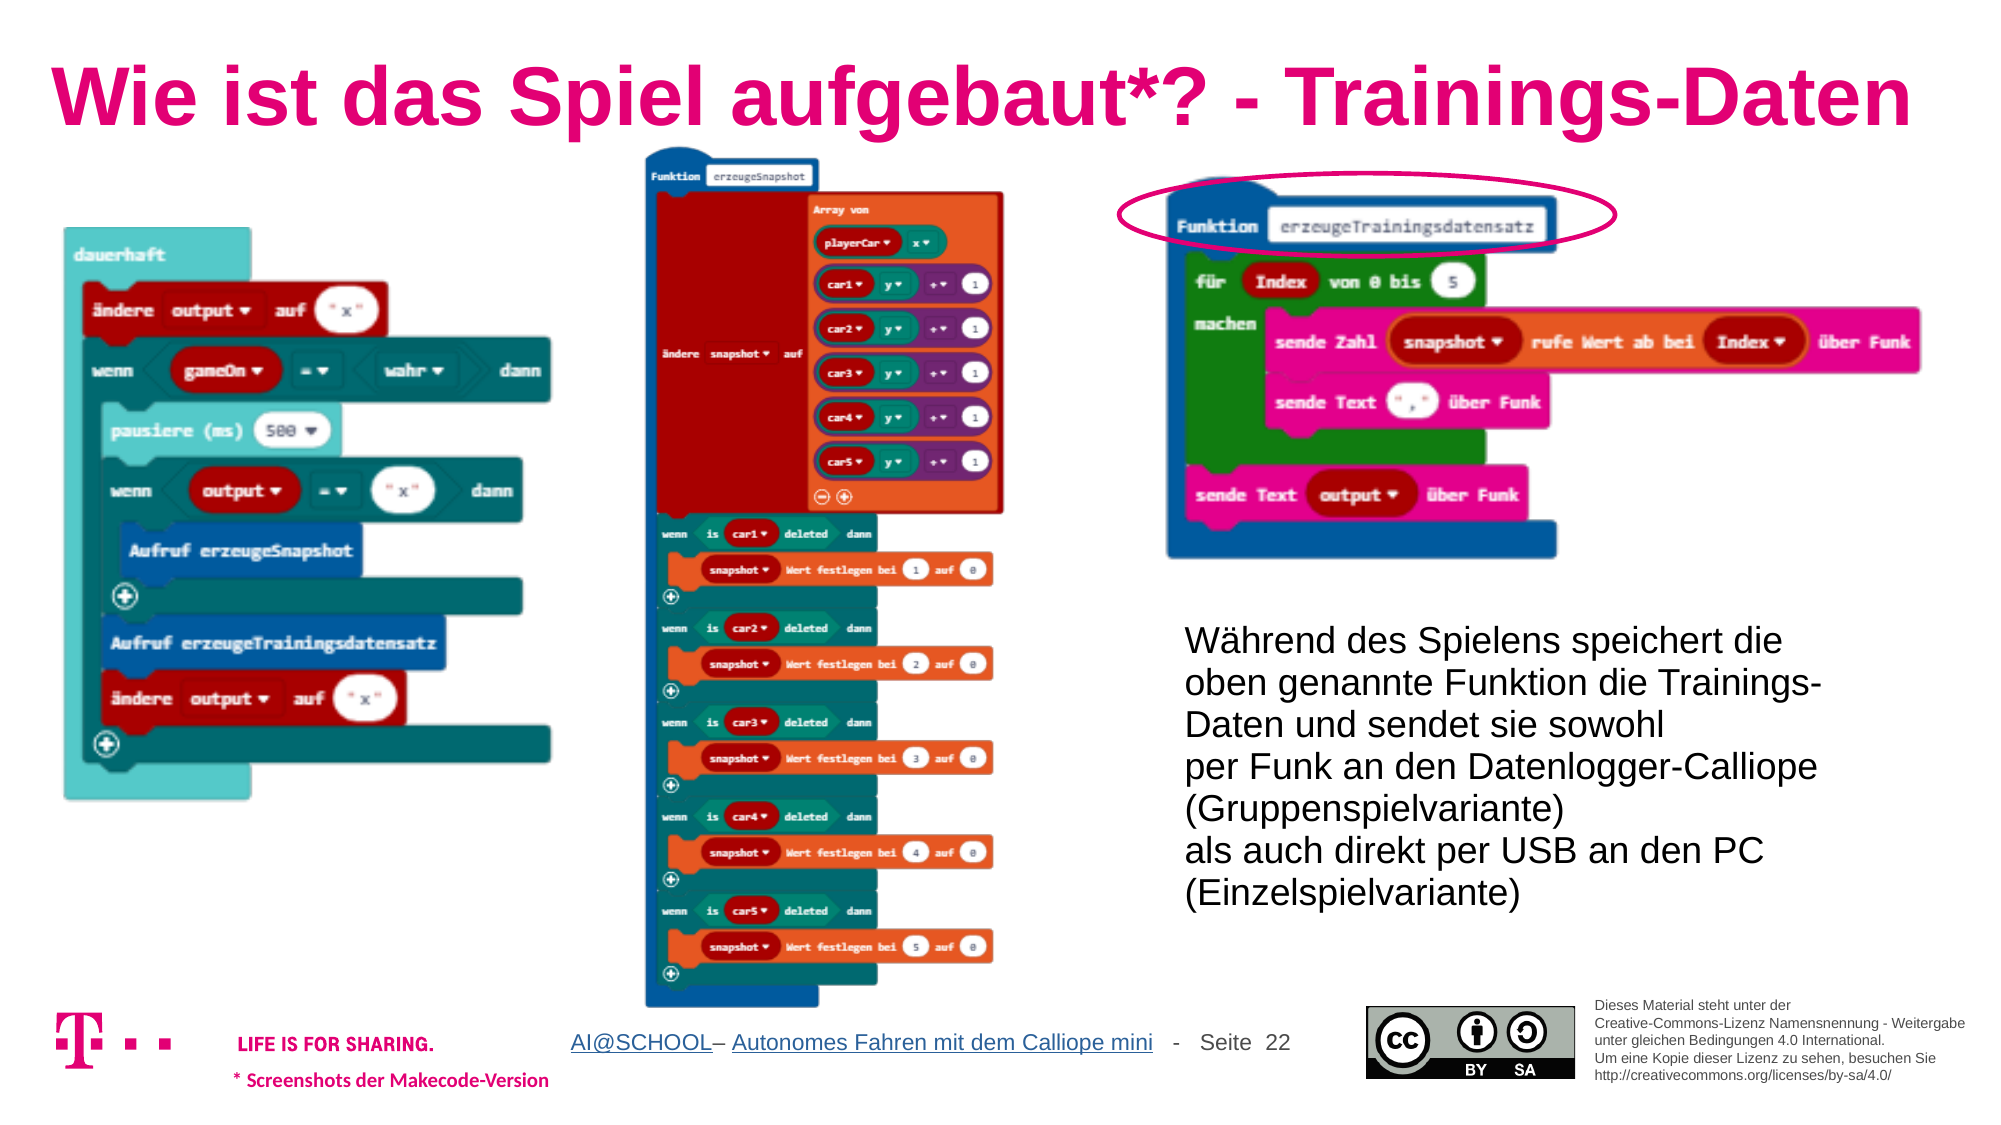

Wie ist das Spiel aufgebaut*? - Trainings-Daten
Während des Spielens speichert die
oben genannte Funktion die Trainings-
Daten und sendet sie sowohl
per Funk an den Datenlogger-Calliope
(Gruppenspielvariante)
als auch direkt per USB an den PC
(Einzelspielvariante)
* Screenshots der Makecode-Version